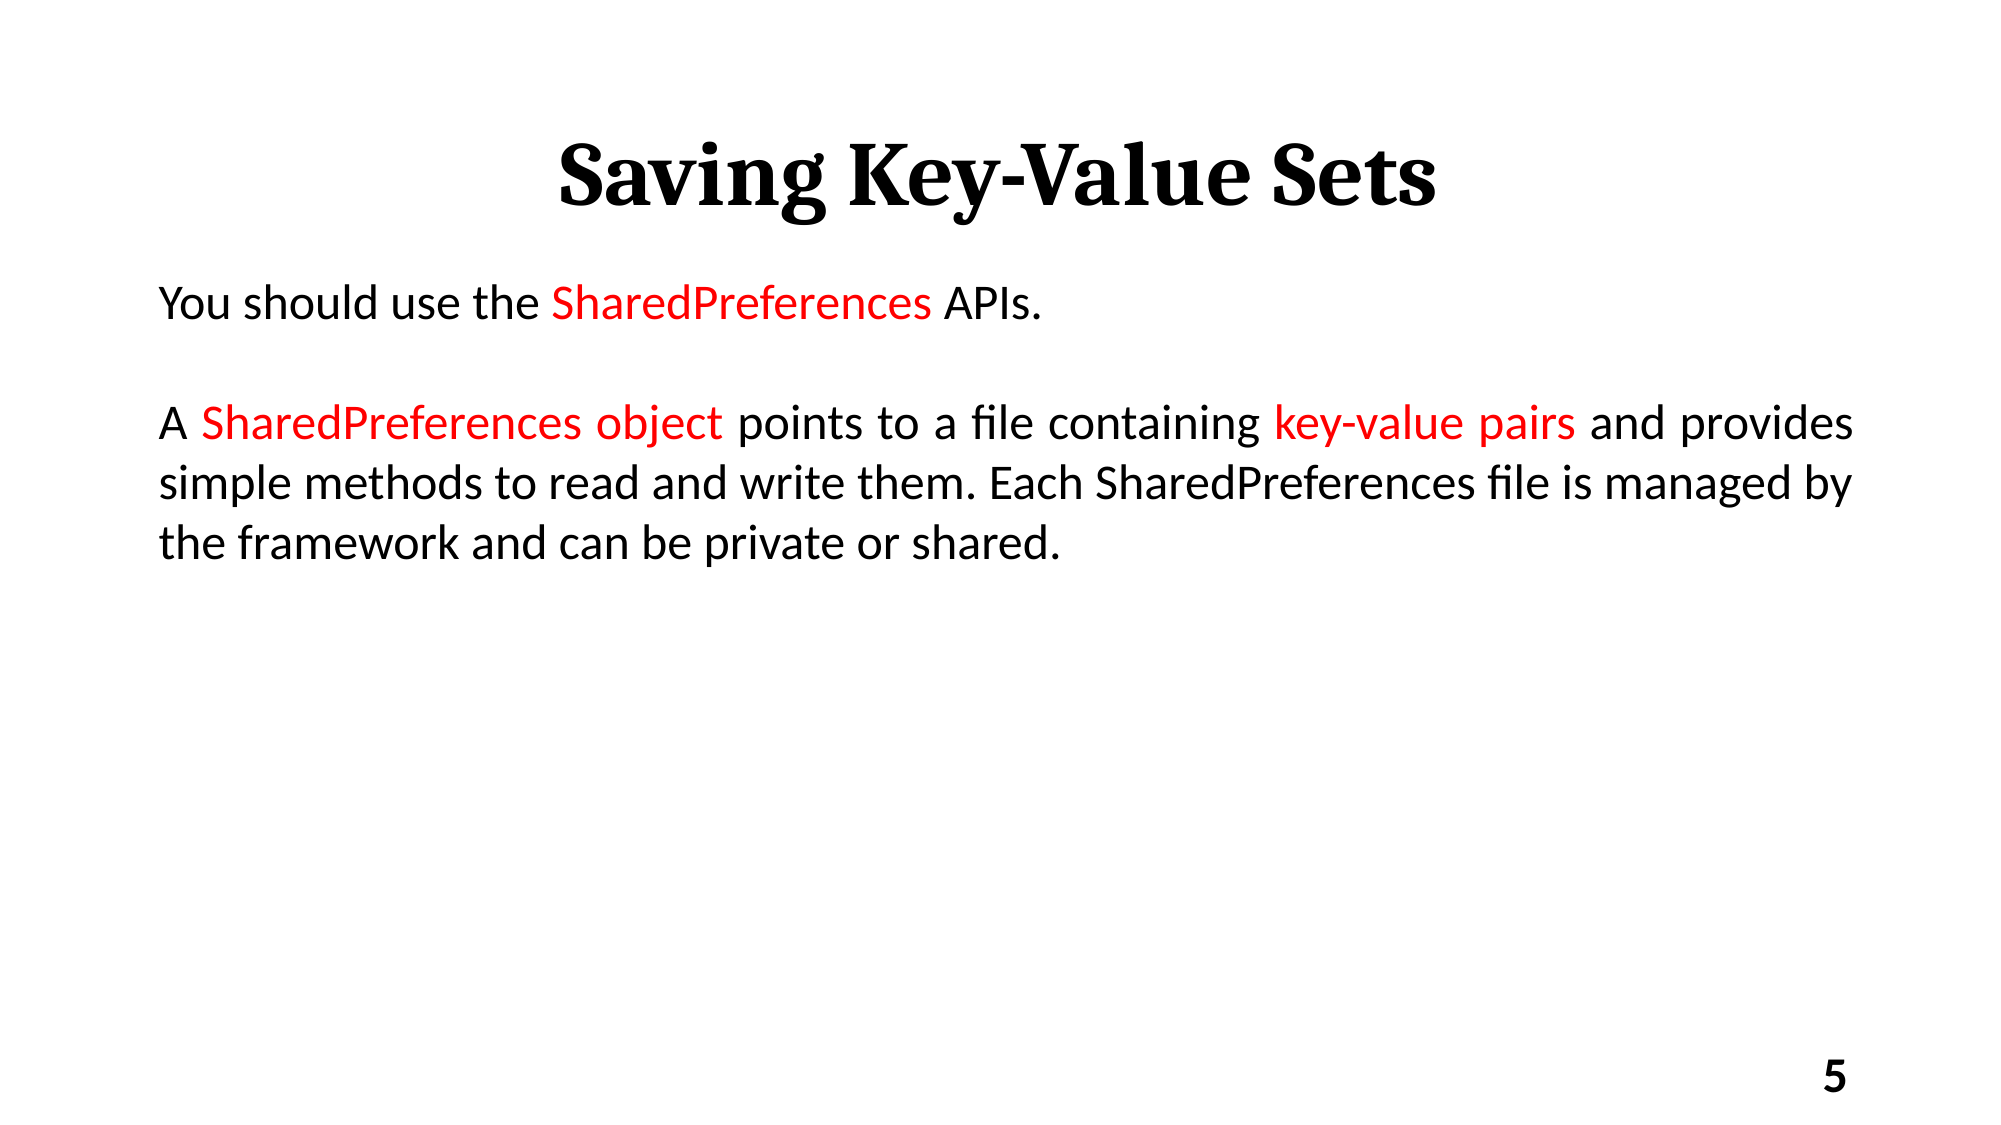

Saving Key-Value Sets
You should use the SharedPreferences APIs.
A SharedPreferences object points to a file containing key-value pairs and provides simple methods to read and write them. Each SharedPreferences file is managed by the framework and can be private or shared.